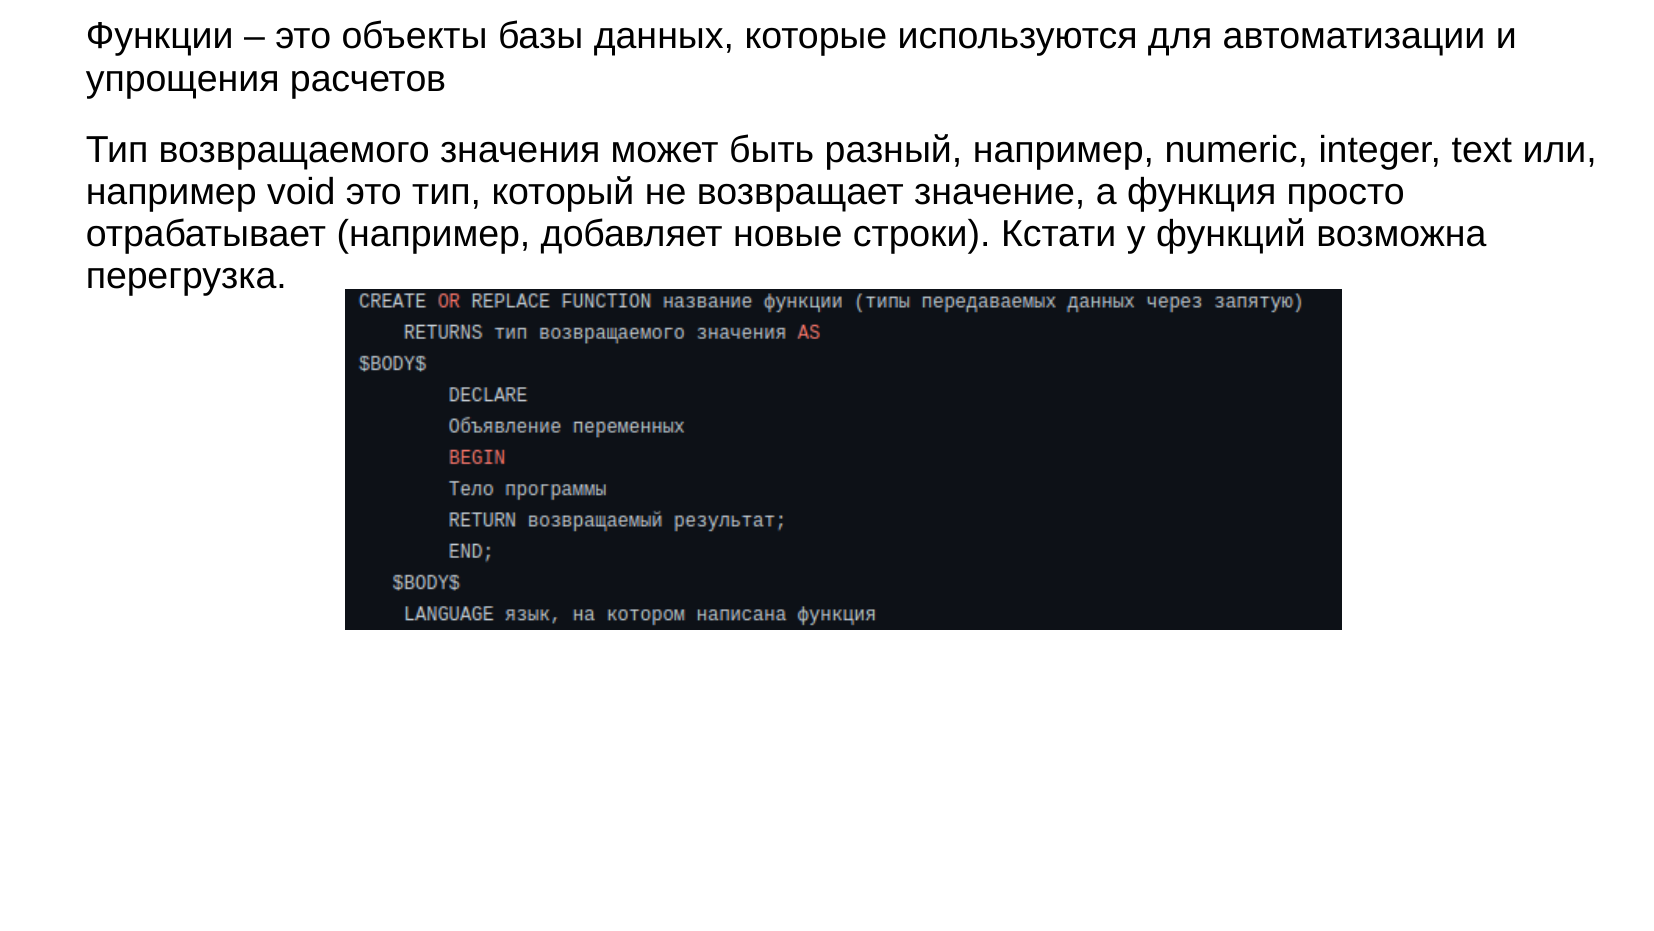

# Функции – это объекты базы данных, которые используются для автоматизации и упрощения расчетов
Тип возвращаемого значения может быть разный, например, numeric, integer, text или, например void это тип, который не возвращает значение, а функция просто отрабатывает (например, добавляет новые строки). Кстати у функций возможна перегрузка.